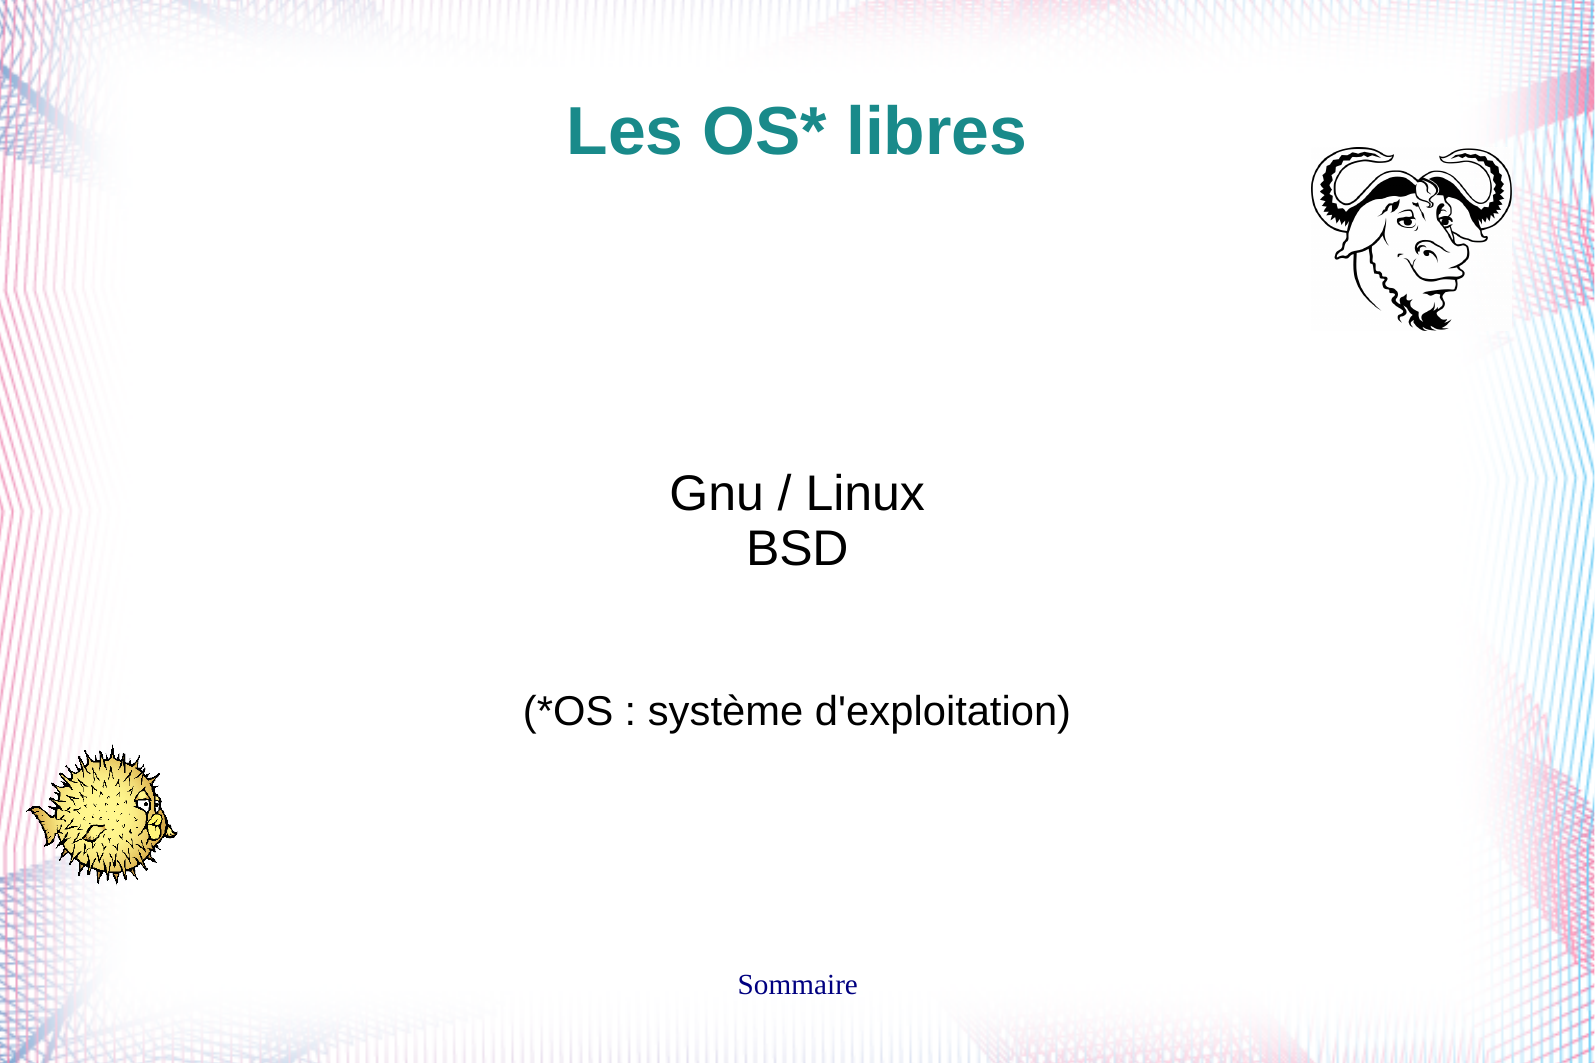

# Les OS* libres
Gnu / Linux
BSD
(*OS : système d'exploitation)